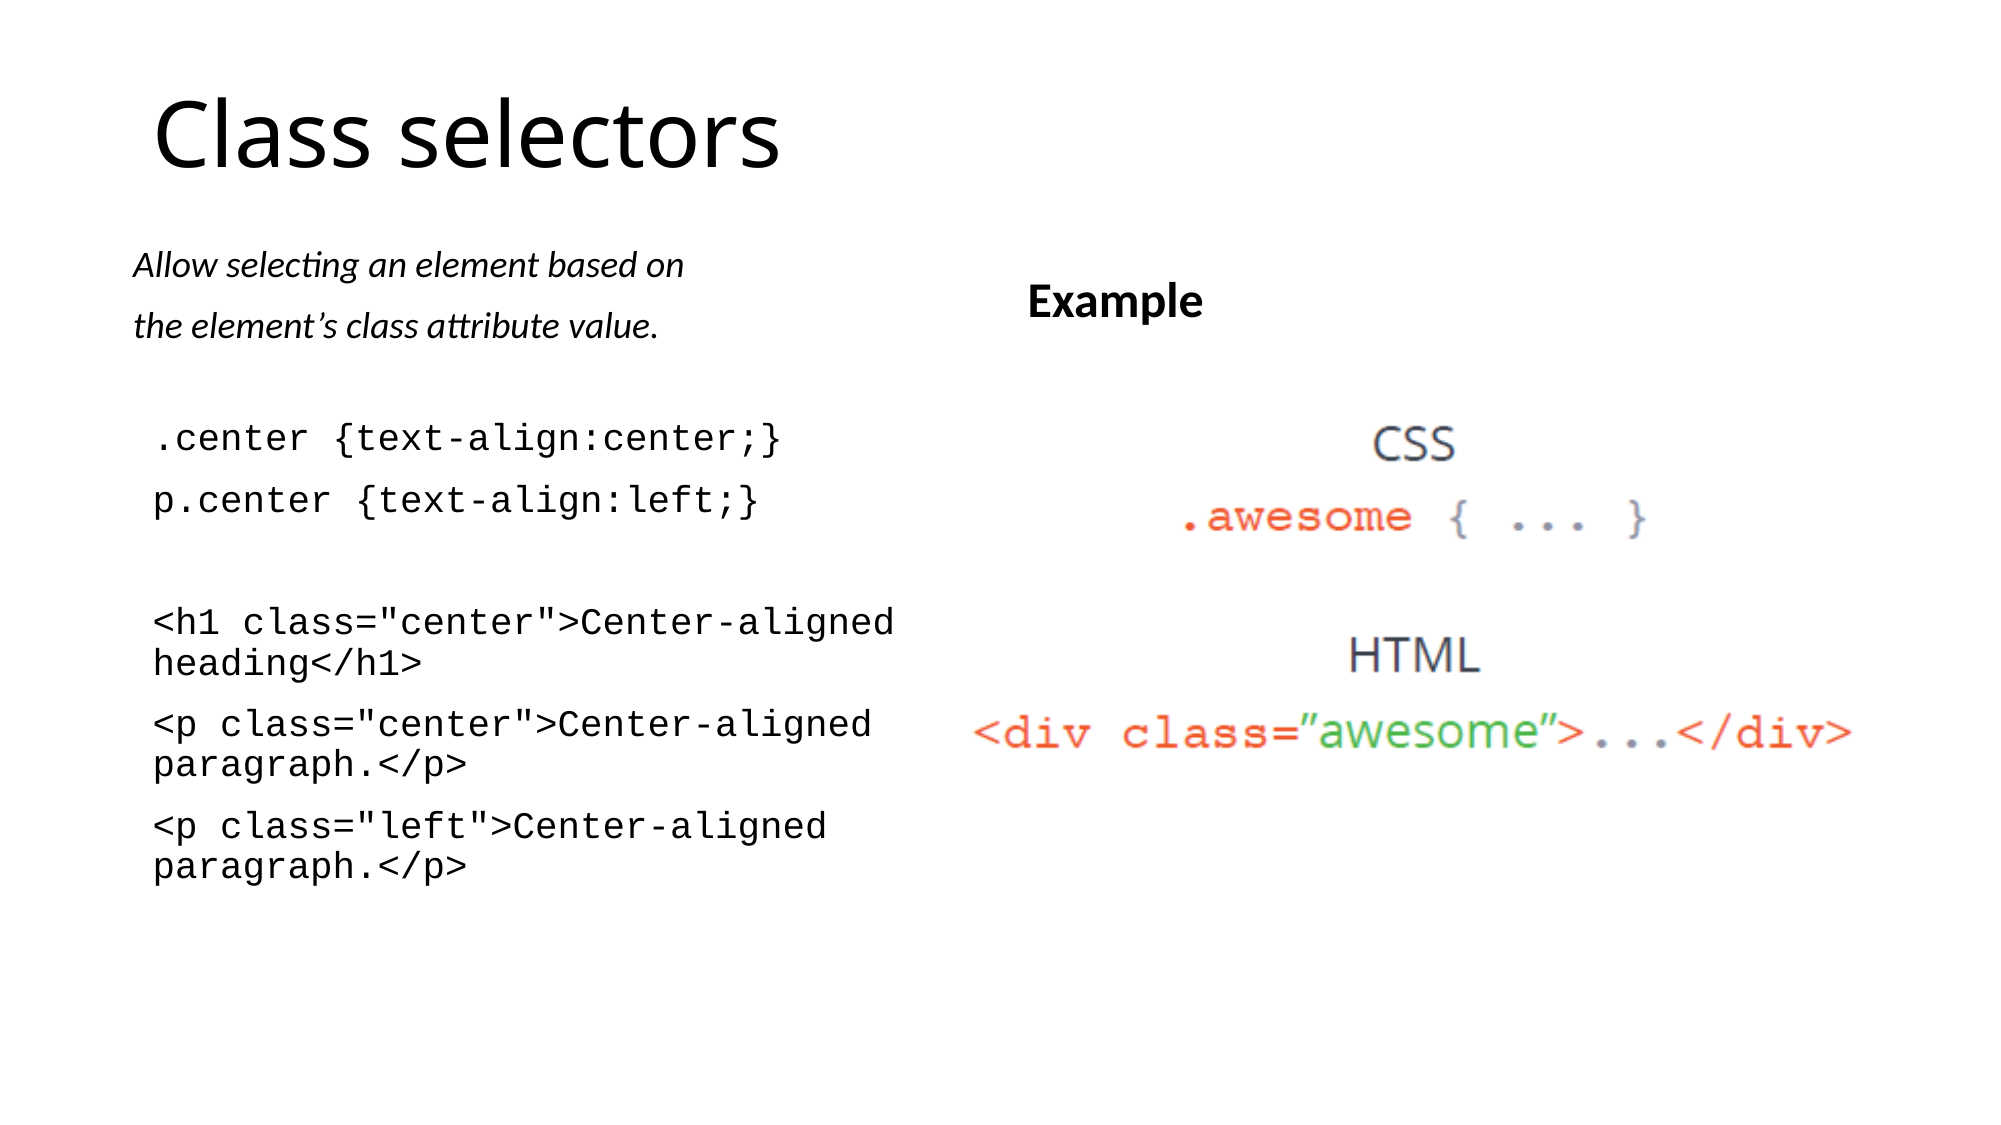

# Class selectors
Allow selecting an element based on
the element’s class attribute value.
Example
.center {text-align:center;}
p.center {text-align:left;}
<h1 class="center">Center-aligned heading</h1>
<p class="center">Center-aligned paragraph.</p>
<p class="left">Center-aligned paragraph.</p>